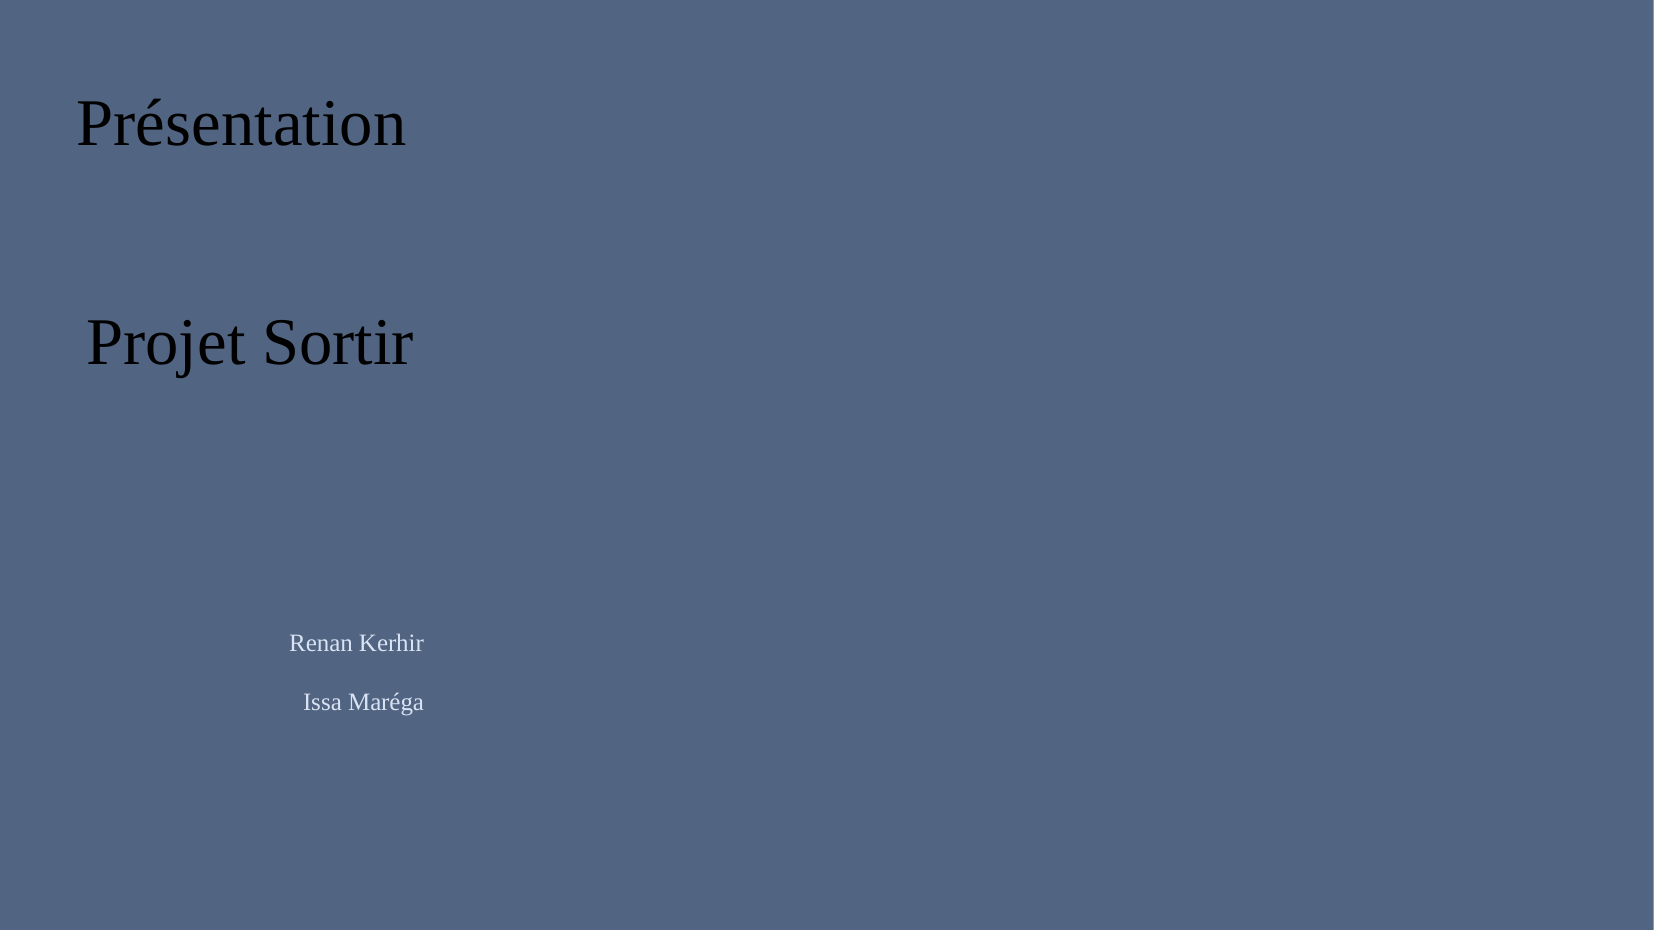

# Présentation
Projet Sortir
Renan Kerhir
Issa Maréga